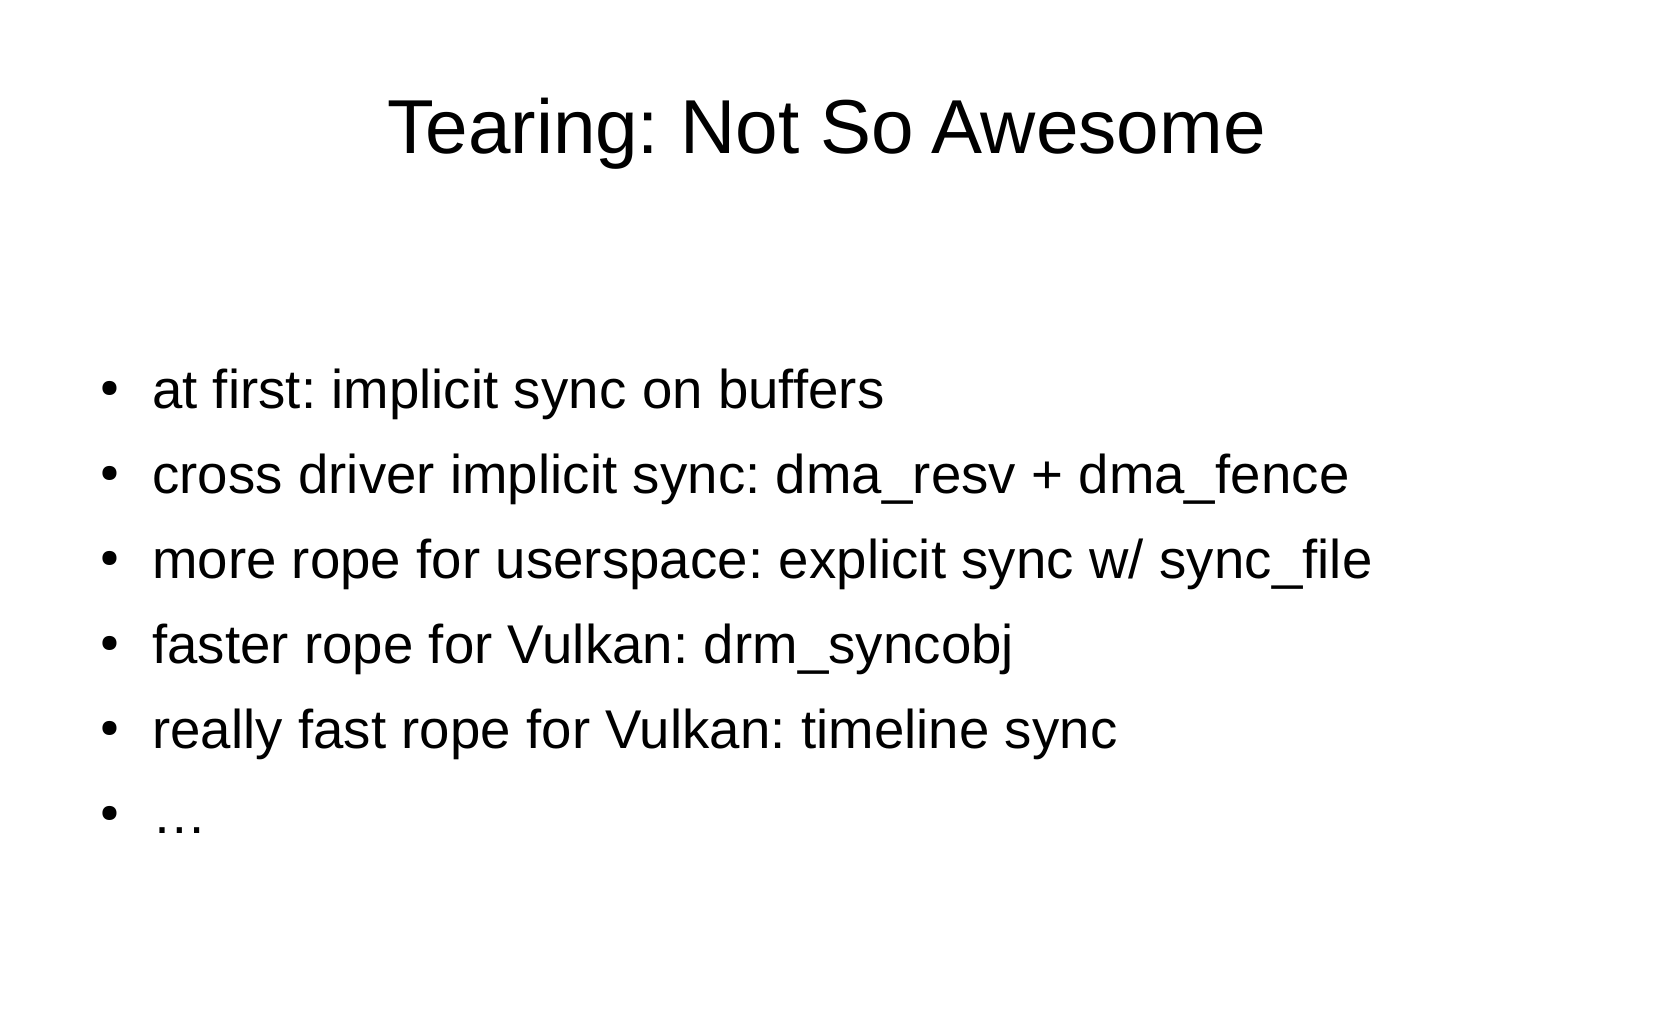

# Tearing: Not So Awesome
at first: implicit sync on buffers
cross driver implicit sync: dma_resv + dma_fence
more rope for userspace: explicit sync w/ sync_file
faster rope for Vulkan: drm_syncobj
really fast rope for Vulkan: timeline sync
…